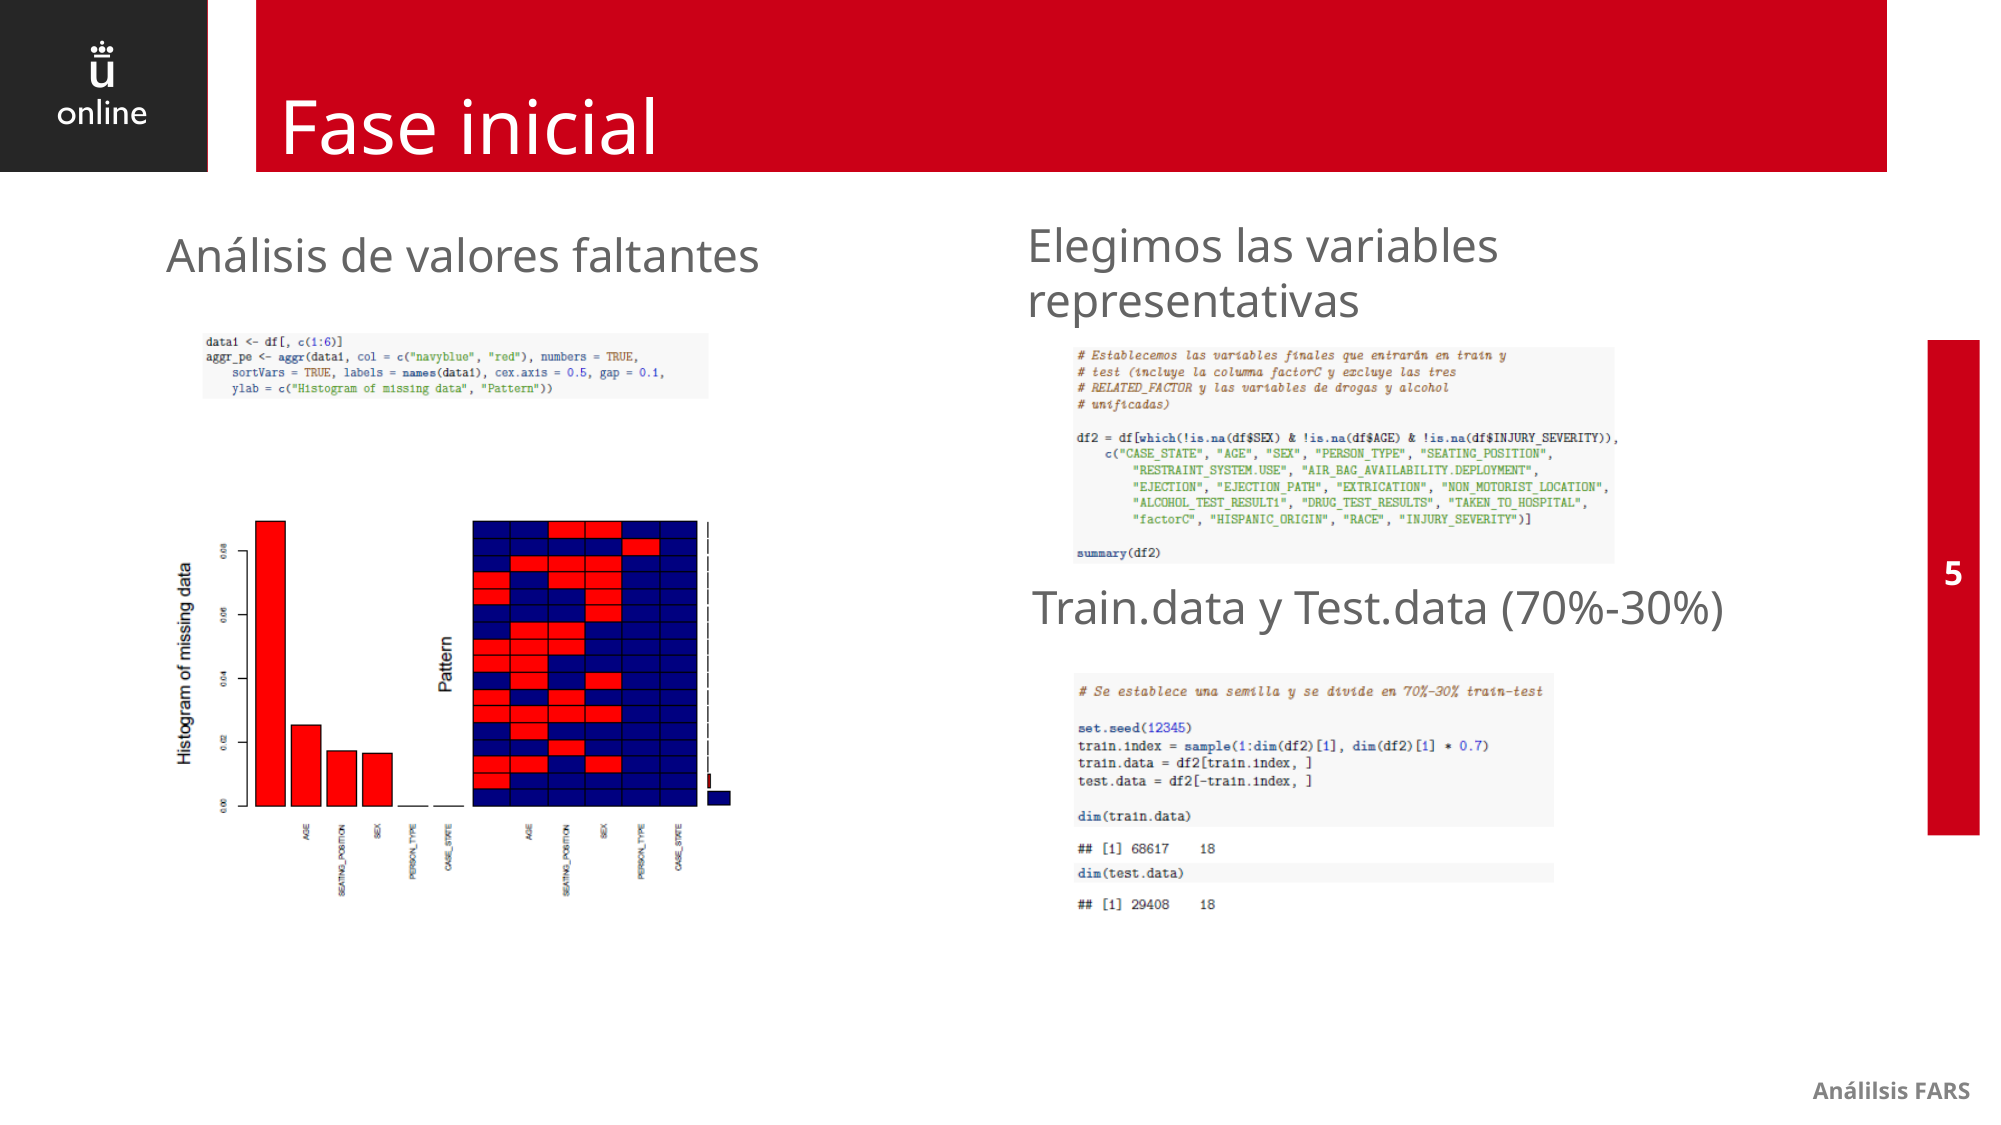

# Fase inicial
Elegimos las variables representativas
Análisis de valores faltantes
Train.data y Test.data (70%-30%)
Análilsis FARS